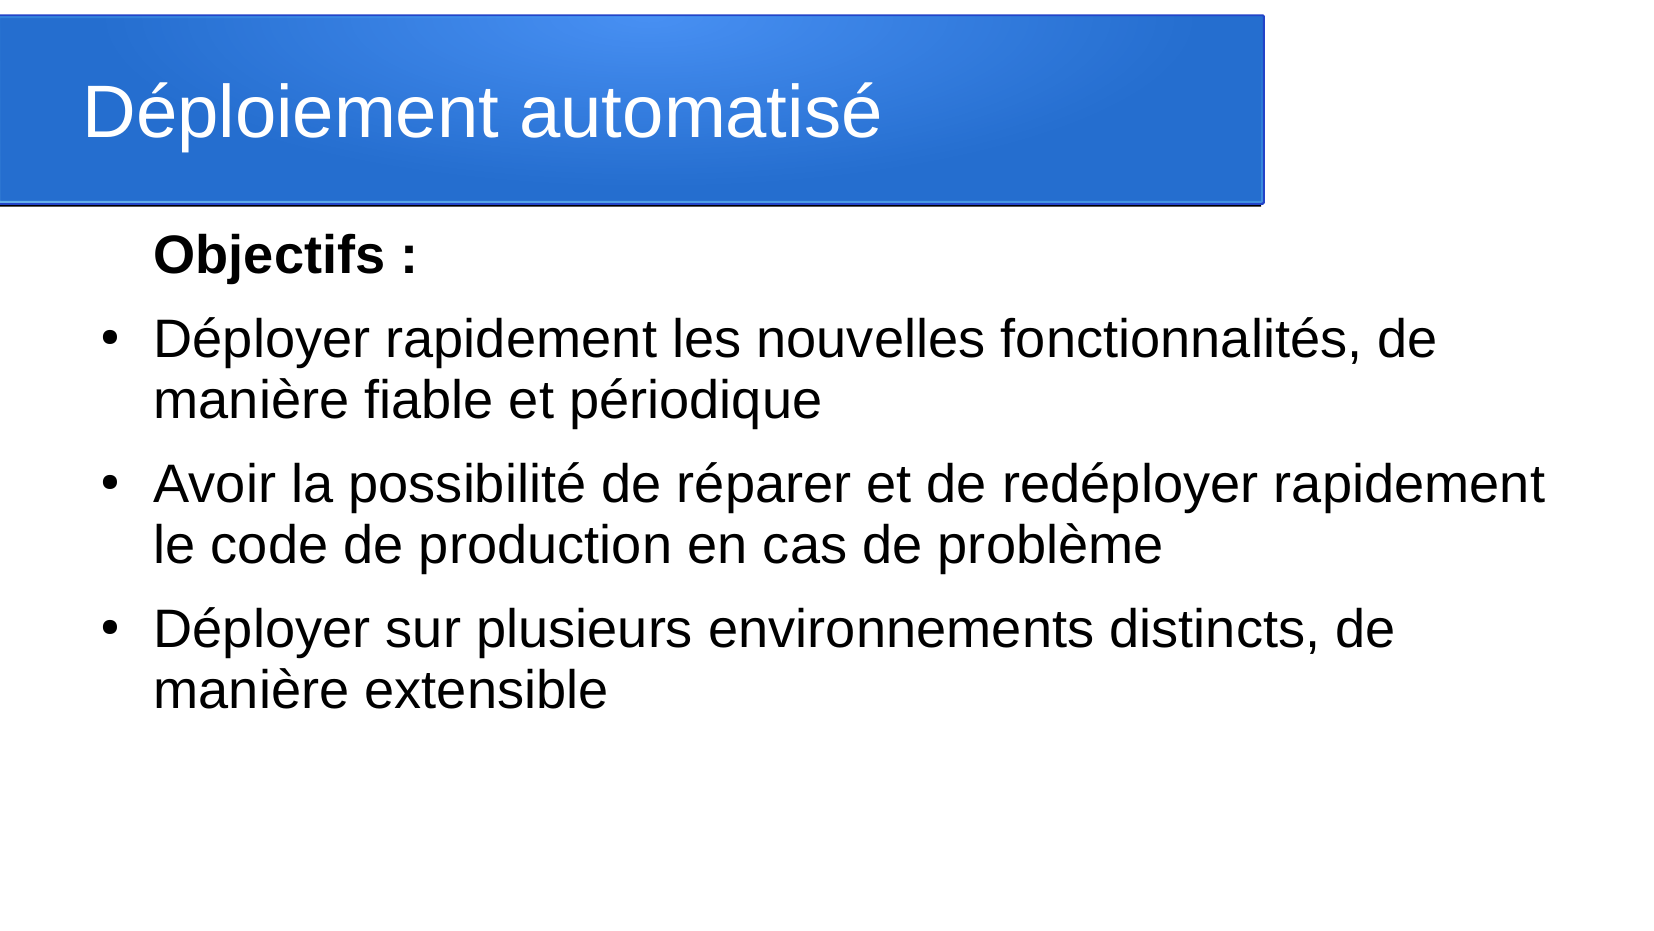

# Déploiement automatisé
Objectifs :
Déployer rapidement les nouvelles fonctionnalités, de manière fiable et périodique
Avoir la possibilité de réparer et de redéployer rapidement le code de production en cas de problème
Déployer sur plusieurs environnements distincts, de manière extensible